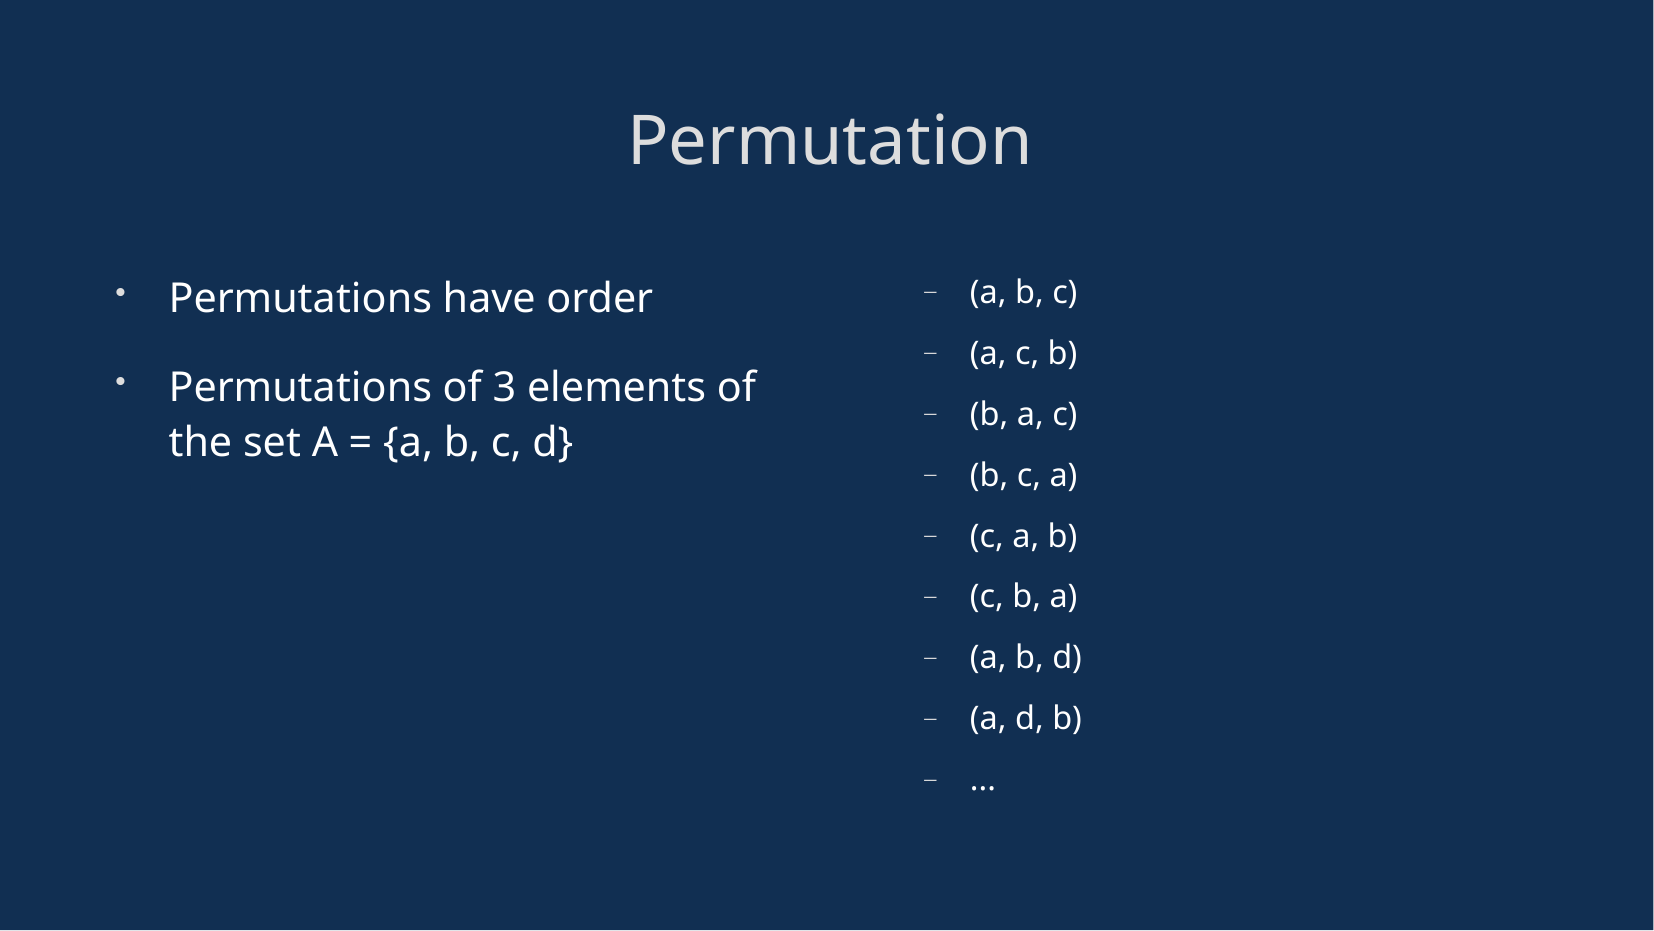

# Permutation
Permutations have order
Permutations of 3 elements of the set A = {a, b, c, d}
(a, b, c)
(a, c, b)
(b, a, c)
(b, c, a)
(c, a, b)
(c, b, a)
(a, b, d)
(a, d, b)
...